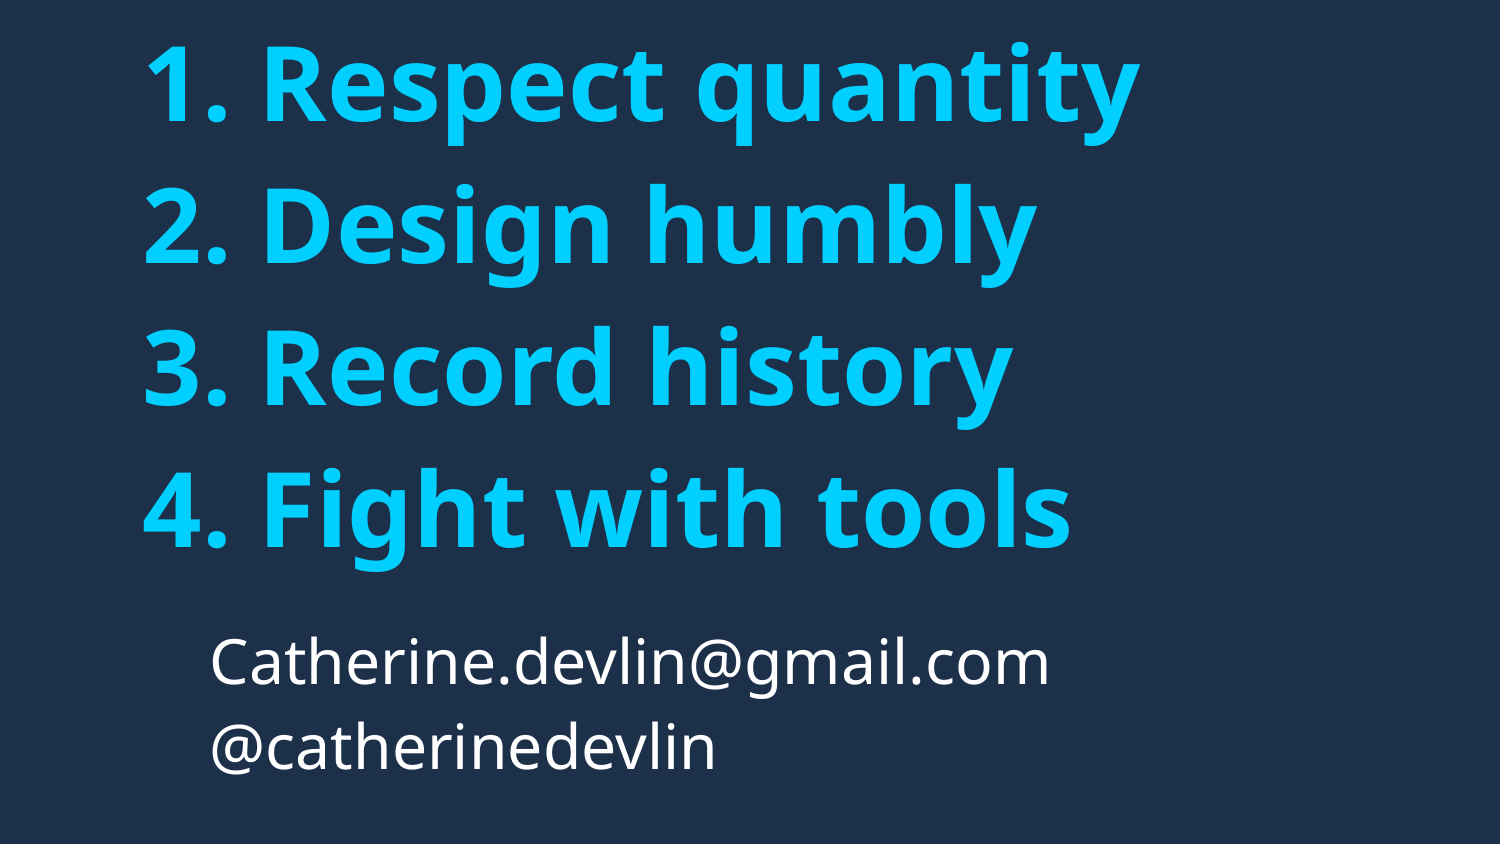

1. Respect quantity
2. Design humbly
3. Record history
4. Fight with tools
Catherine.devlin@gmail.com
@catherinedevlin